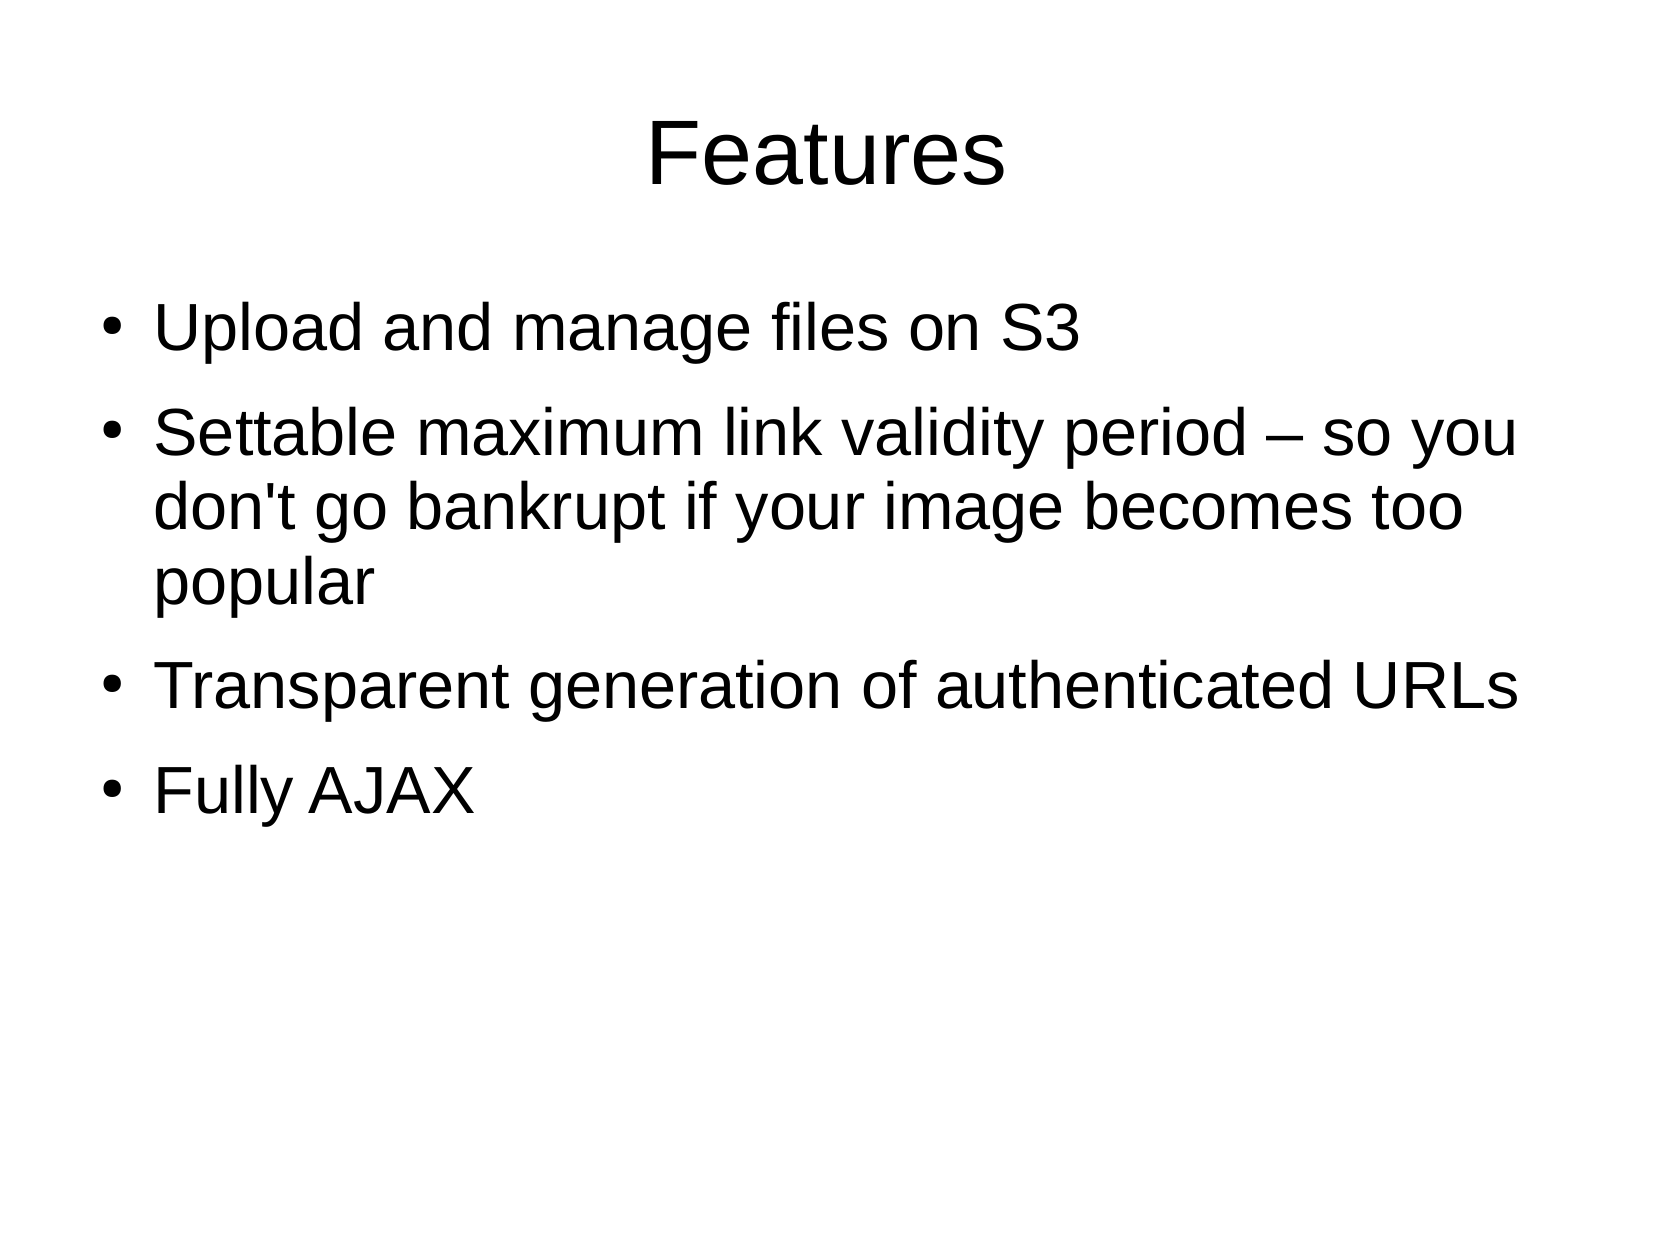

# Features
Upload and manage files on S3
Settable maximum link validity period – so you don't go bankrupt if your image becomes too popular
Transparent generation of authenticated URLs
Fully AJAX